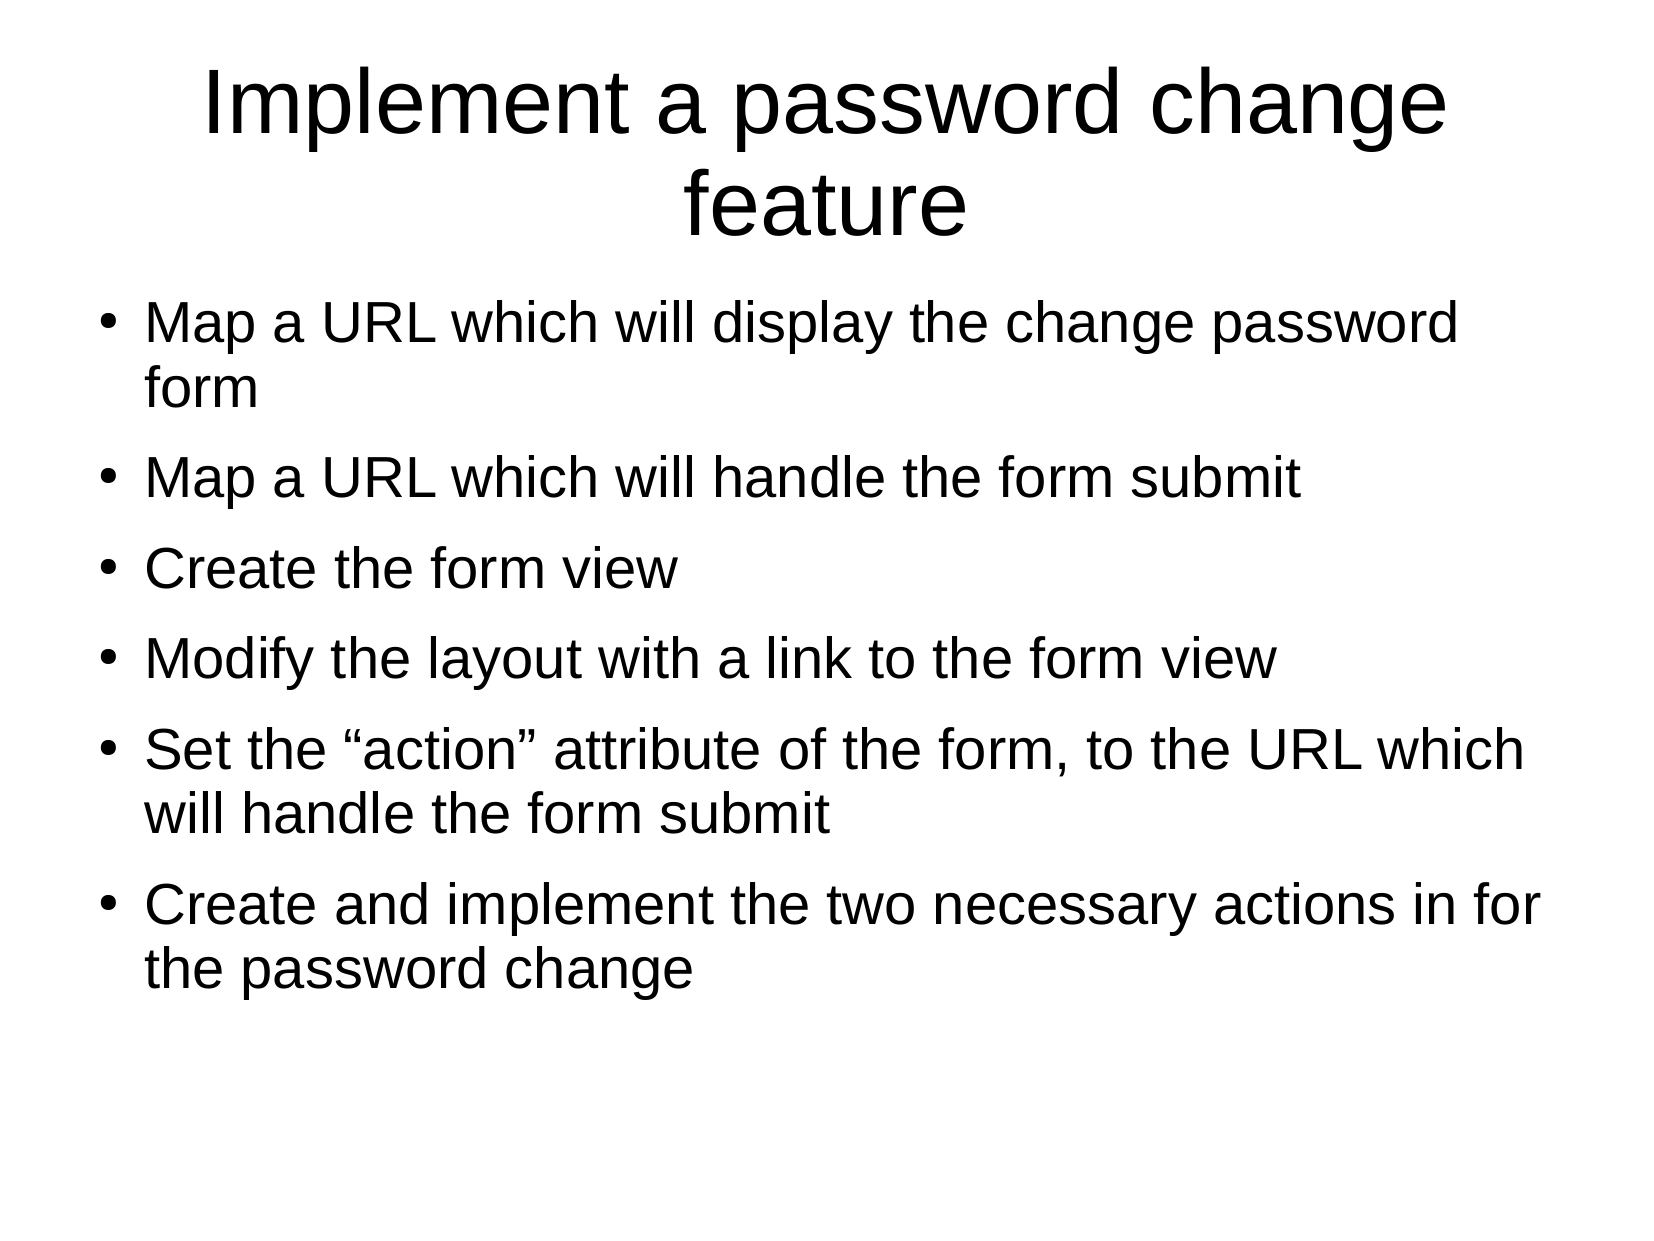

# Implement a password change feature
Map a URL which will display the change password form
Map a URL which will handle the form submit
Create the form view
Modify the layout with a link to the form view
Set the “action” attribute of the form, to the URL which will handle the form submit
Create and implement the two necessary actions in for the password change